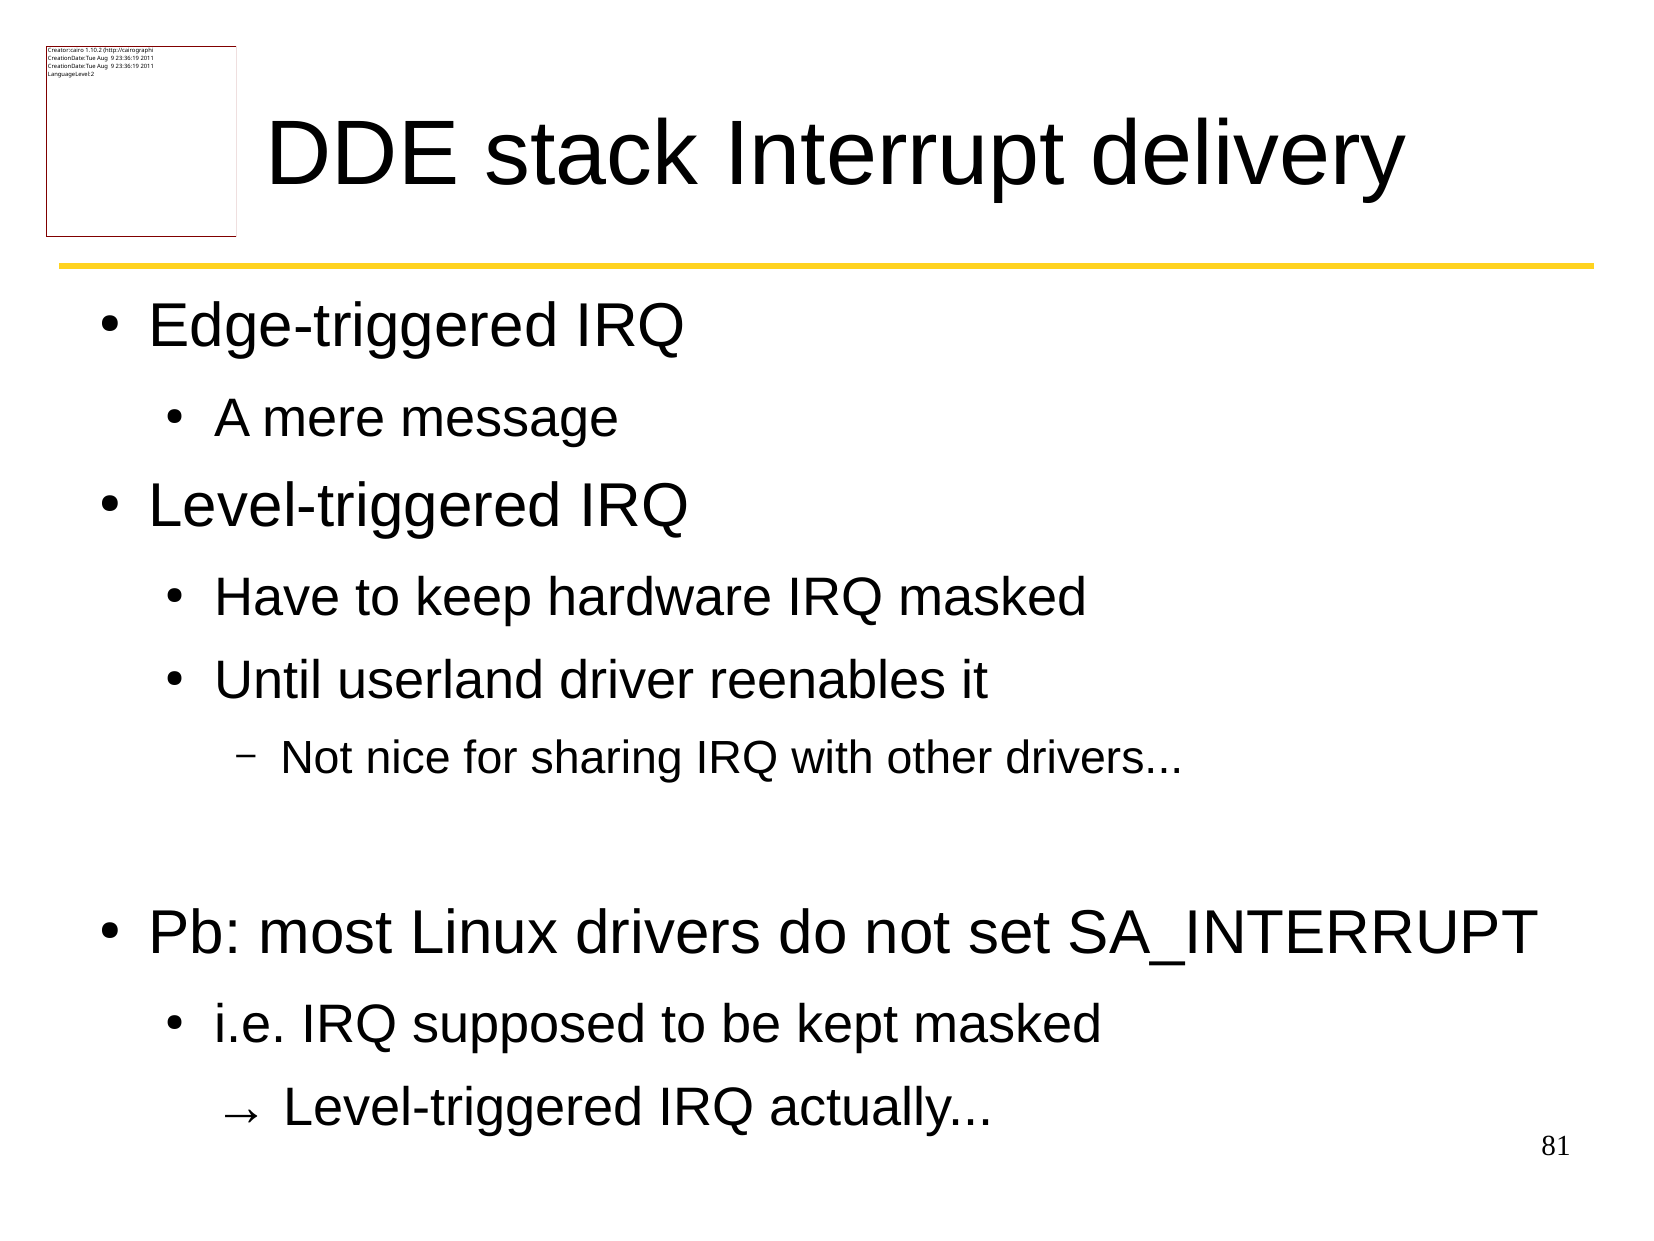

# DDE stack Interrupt delivery
Edge-triggered IRQ
A mere message
Level-triggered IRQ
Have to keep hardware IRQ masked
Until userland driver reenables it
Not nice for sharing IRQ with other drivers...
Pb: most Linux drivers do not set SA_INTERRUPT
i.e. IRQ supposed to be kept masked
→ Level-triggered IRQ actually...
81